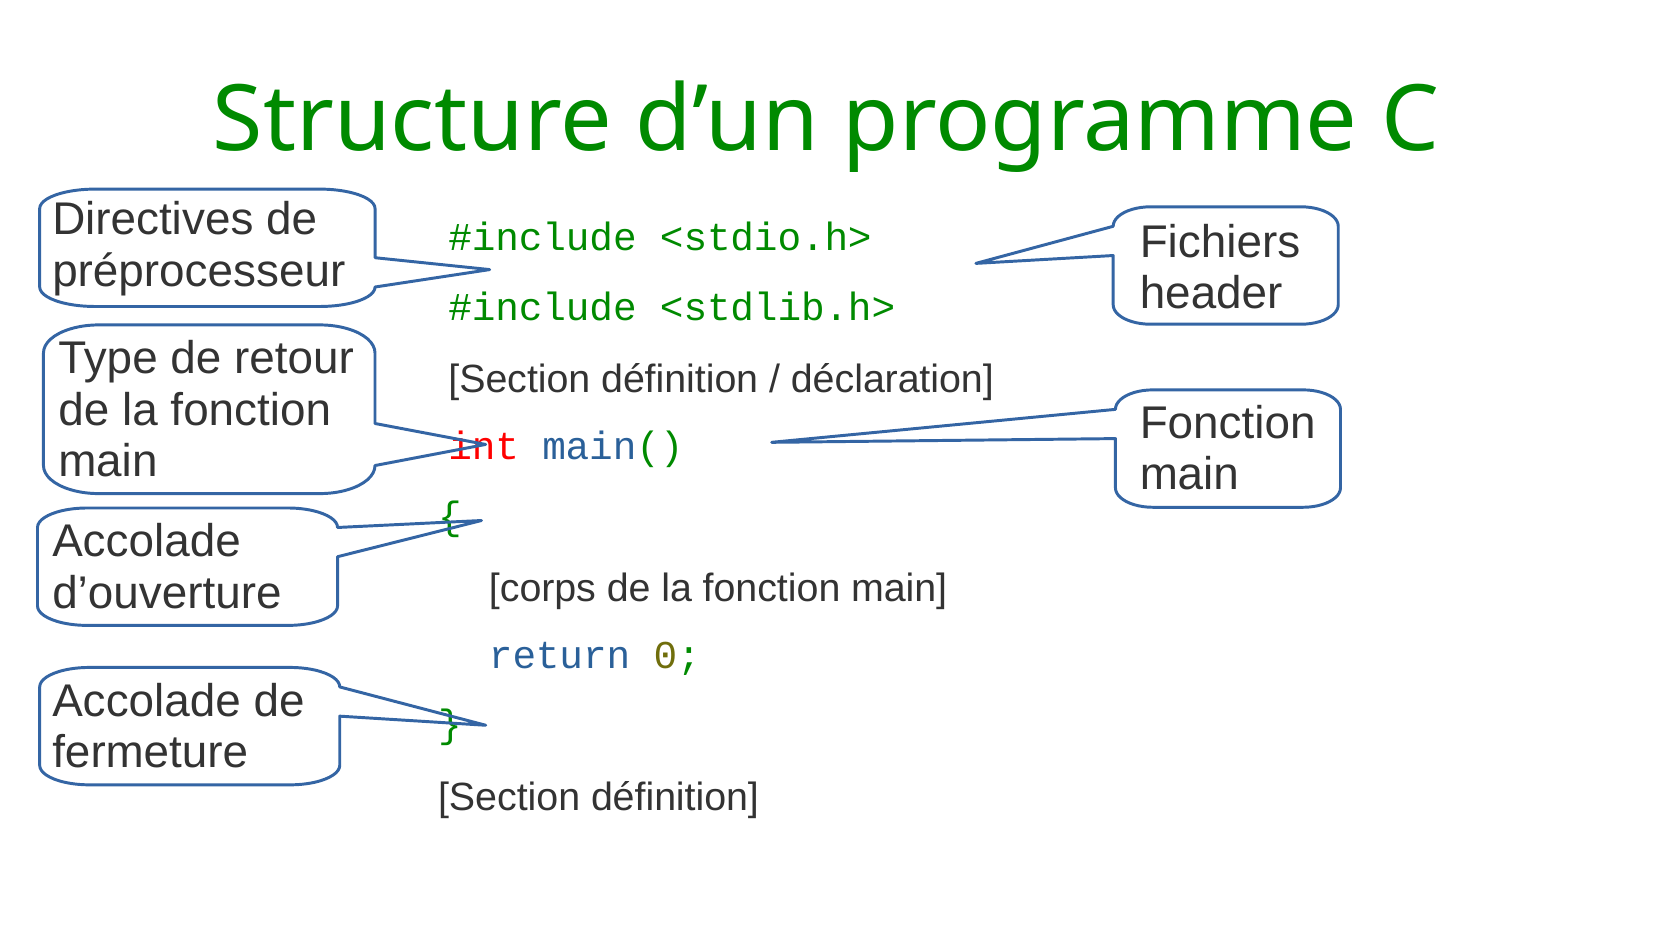

# Structure d’un programme C
Directives de préprocesseur
Fichiers header
#include <stdio.h>
#include <stdlib.h>
[Section définition / déclaration]
int main()
{
[corps de la fonction main]
return 0;
}
[Section définition]
Type de retour de la fonction main
Fonction main
Accolade d’ouverture
Accolade de fermeture